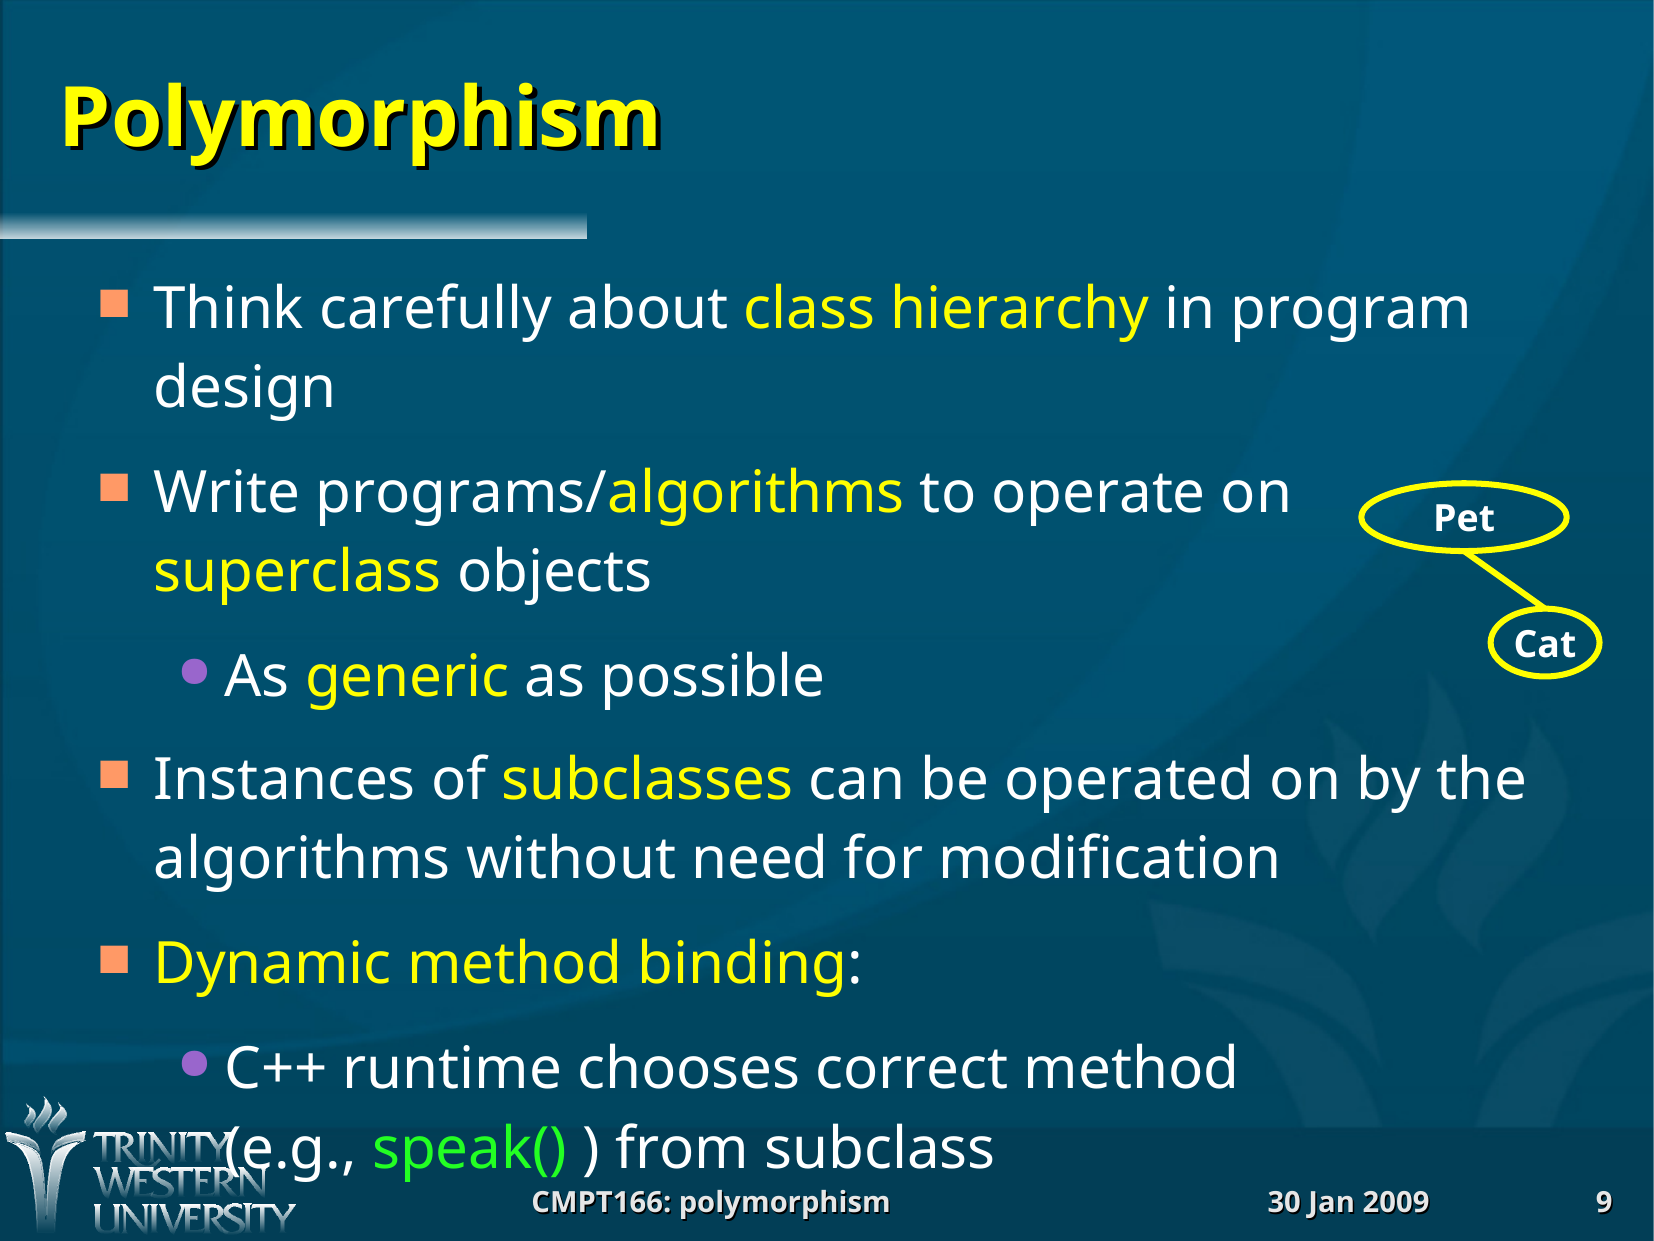

# Polymorphism
Think carefully about class hierarchy in program design
Write programs/algorithms to operate on superclass objects
As generic as possible
Instances of subclasses can be operated on by the algorithms without need for modification
Dynamic method binding:
C++ runtime chooses correct method
(e.g., speak() ) from subclass
Pet
Cat
CMPT166: polymorphism
30 Jan 2009
9